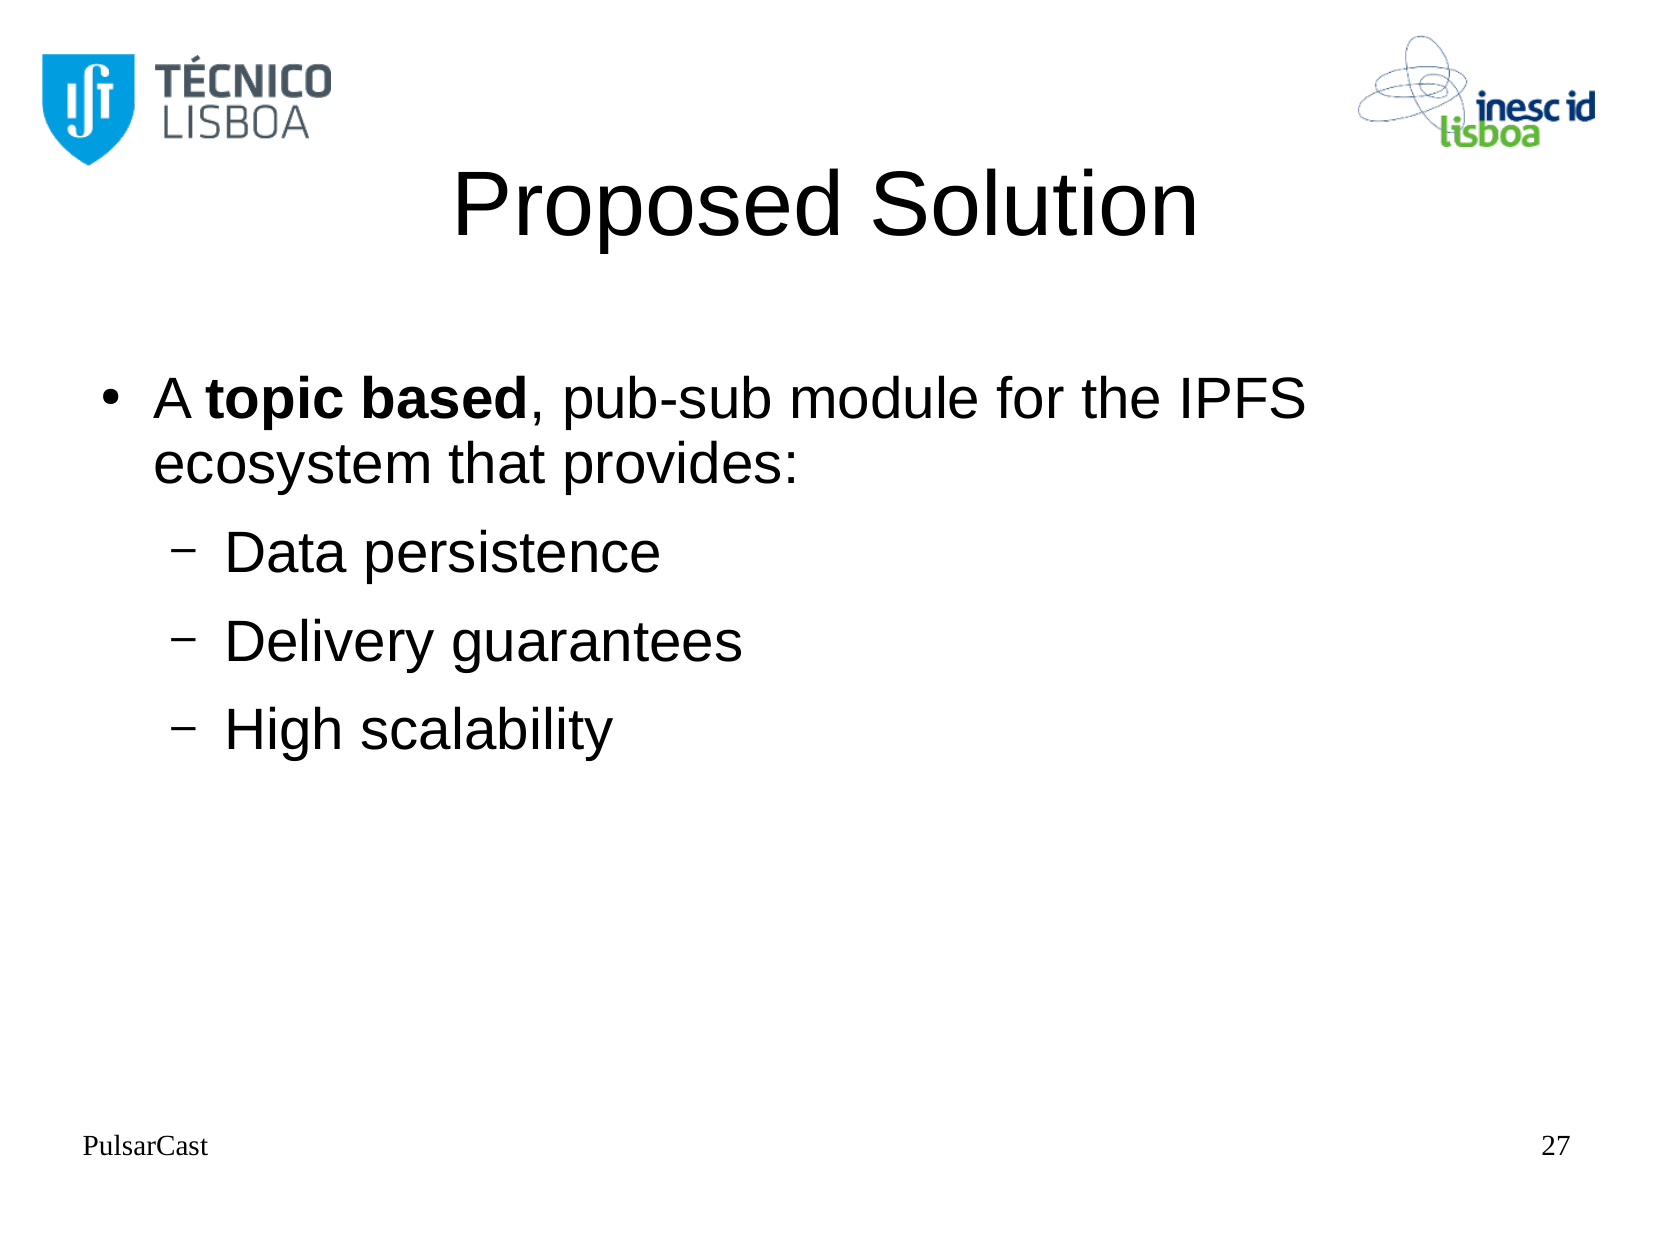

# Proposed Solution
A topic based, pub-sub module for the IPFS ecosystem that provides:
Data persistence
Delivery guarantees
High scalability
PulsarCast
27